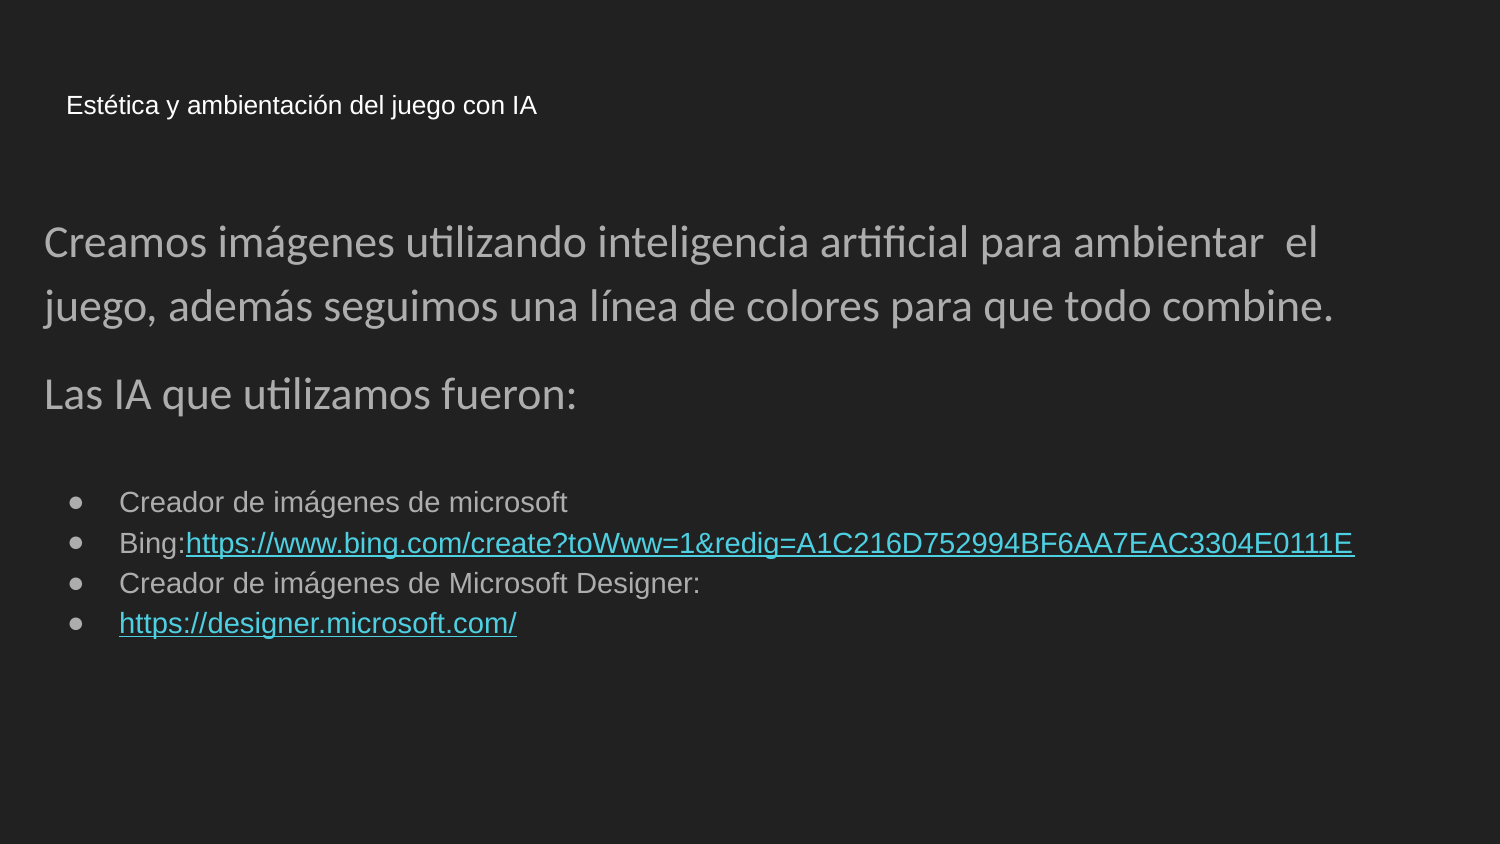

# Estética y ambientación del juego con IA
Creamos imágenes utilizando inteligencia artificial para ambientar el juego, además seguimos una línea de colores para que todo combine.
Las IA que utilizamos fueron:
Creador de imágenes de microsoft
Bing:https://www.bing.com/create?toWww=1&redig=A1C216D752994BF6AA7EAC3304E0111E
Creador de imágenes de Microsoft Designer:
https://designer.microsoft.com/